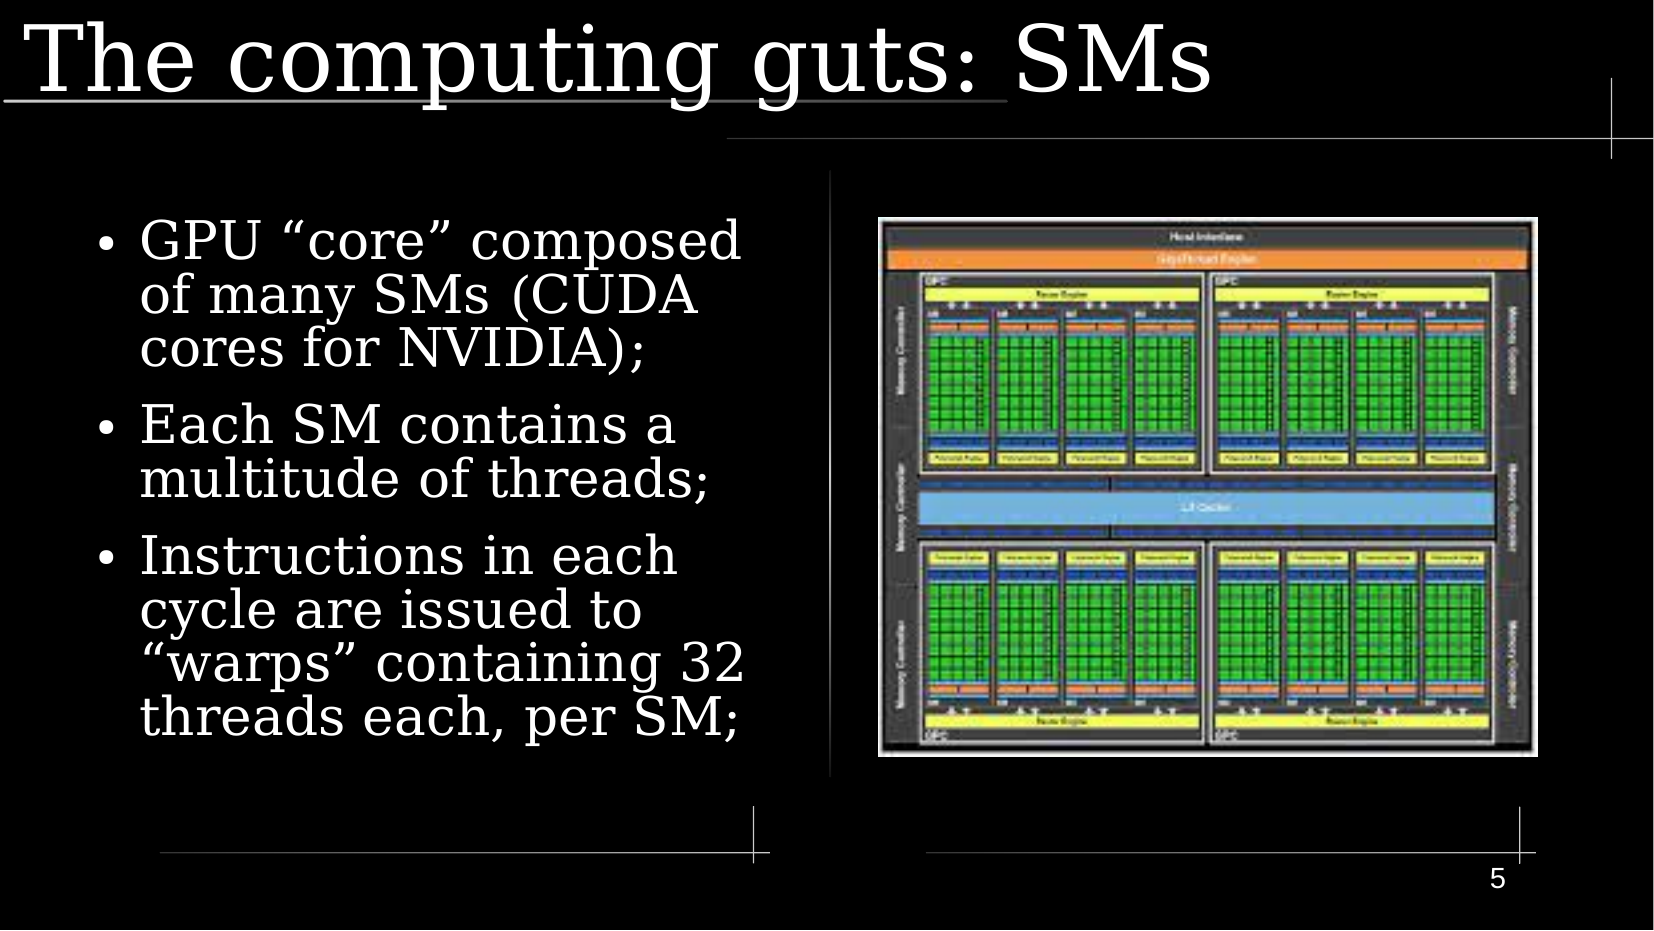

# The computing guts: SMs
GPU “core” composed of many SMs (CUDA cores for NVIDIA);
Each SM contains a multitude of threads;
Instructions in each cycle are issued to “warps” containing 32 threads each, per SM;
5